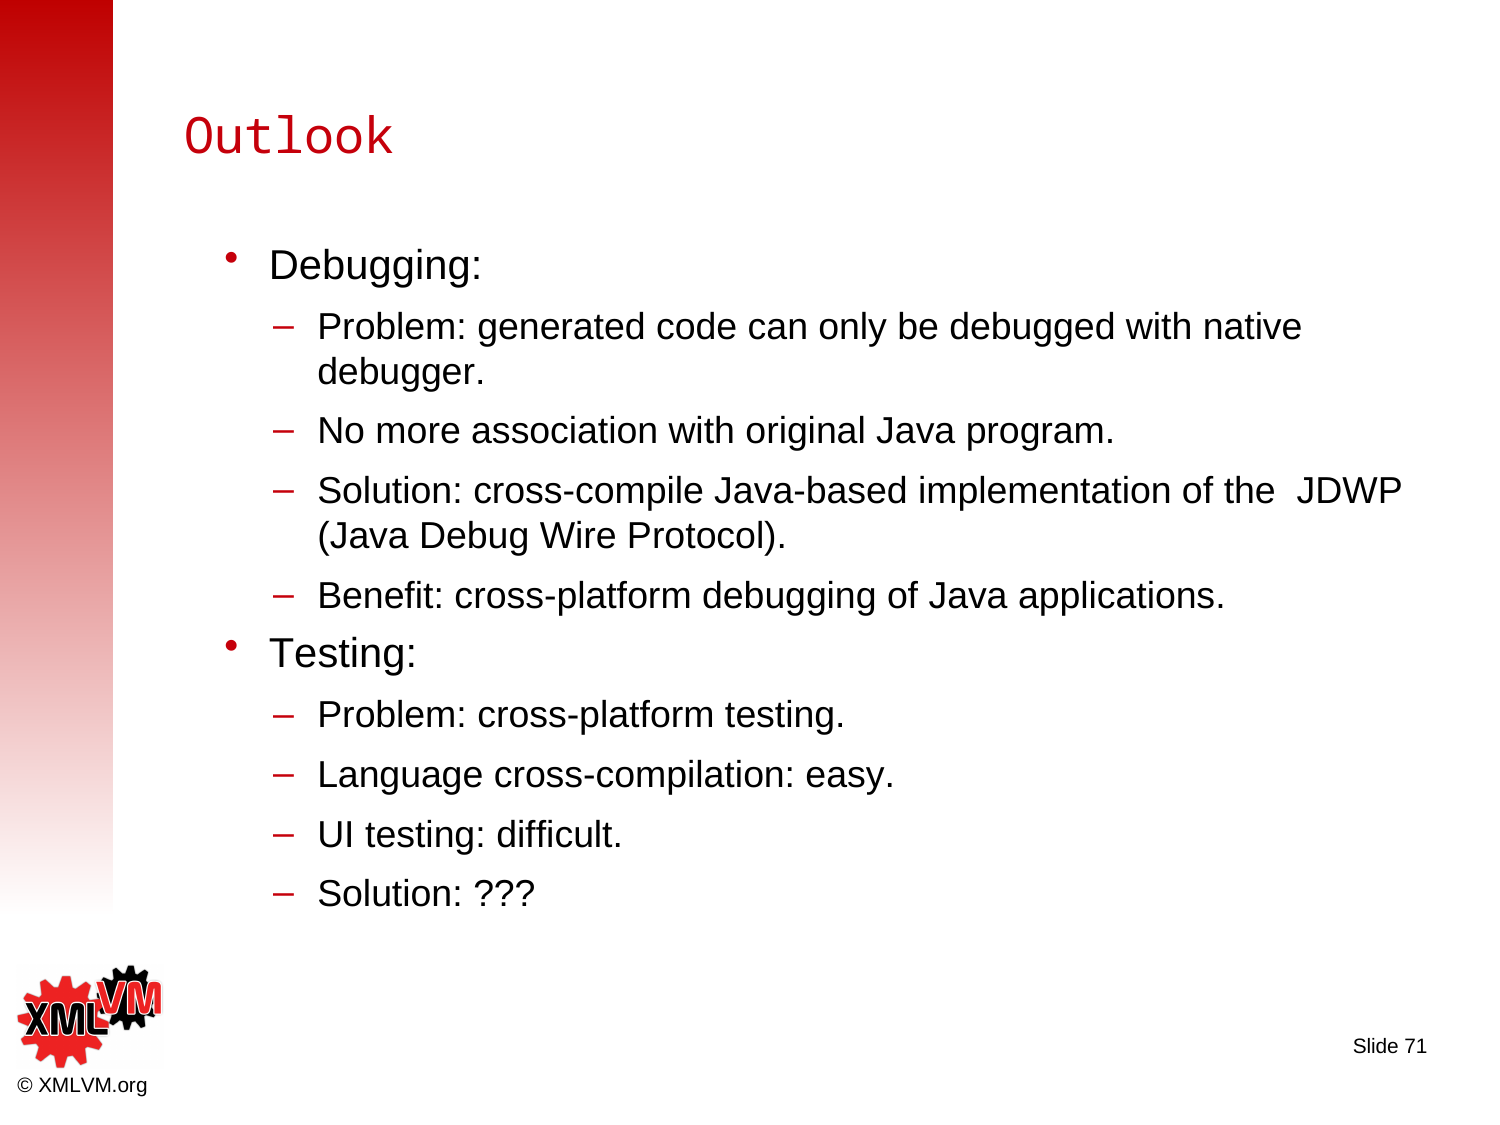

# Outlook
Debugging:
Problem: generated code can only be debugged with native debugger.
No more association with original Java program.
Solution: cross-compile Java-based implementation of the JDWP (Java Debug Wire Protocol).
Benefit: cross-platform debugging of Java applications.
Testing:
Problem: cross-platform testing.
Language cross-compilation: easy.
UI testing: difficult.
Solution: ???